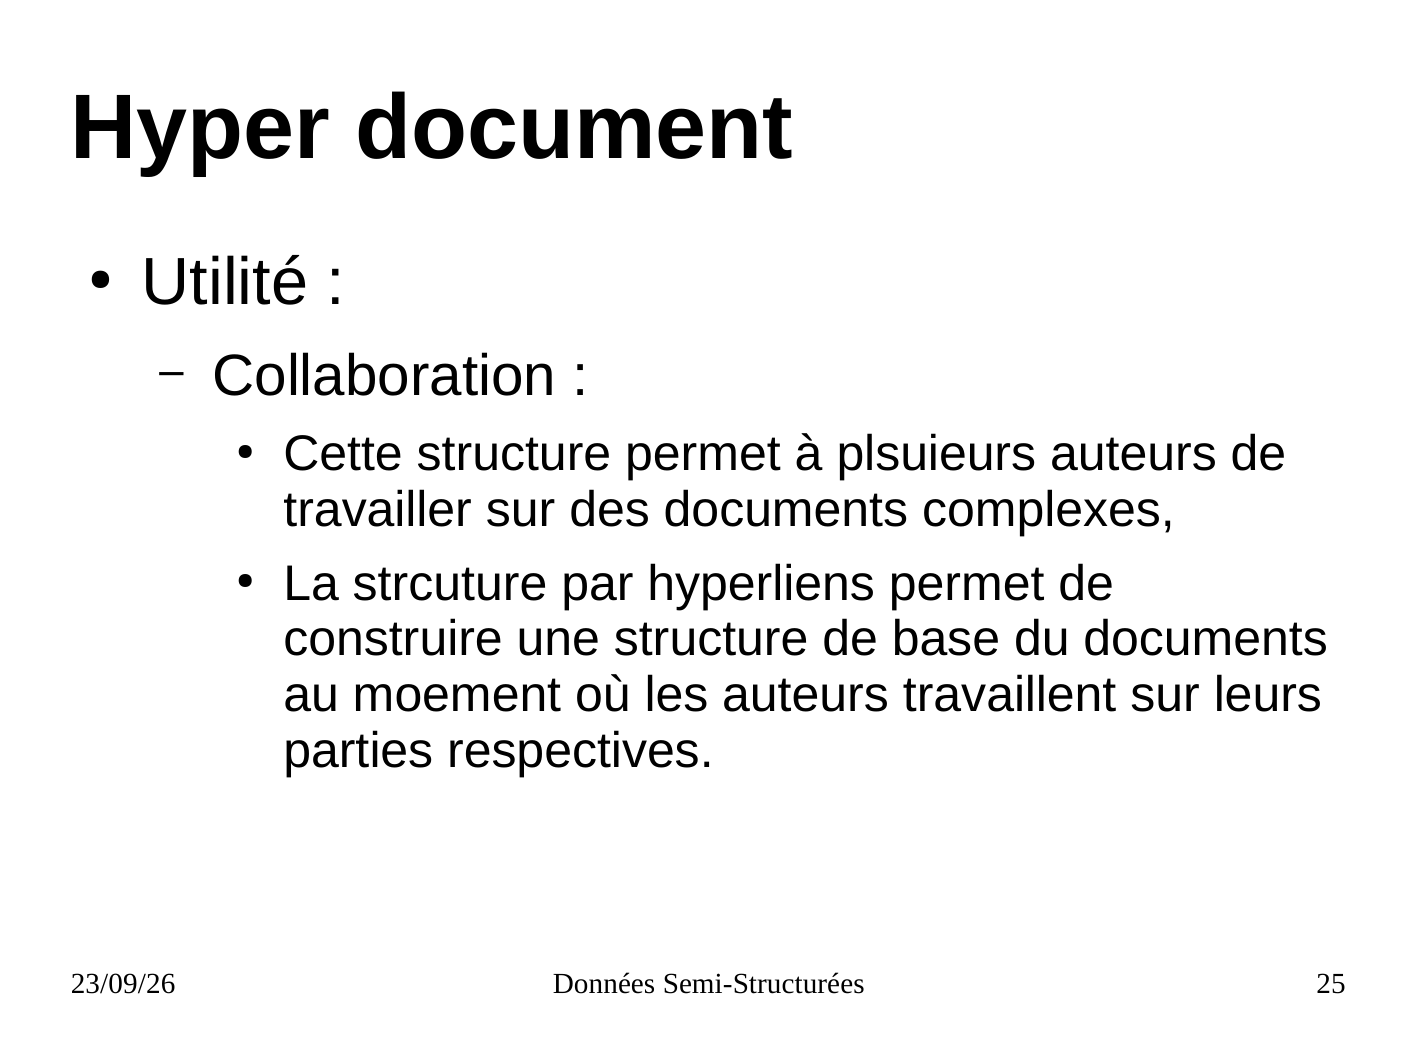

# Hyper document
Utilité :
Collaboration :
Cette structure permet à plsuieurs auteurs de travailler sur des documents complexes,
La strcuture par hyperliens permet de construire une structure de base du documents au moement où les auteurs travaillent sur leurs parties respectives.
Données Semi-Structurées
25